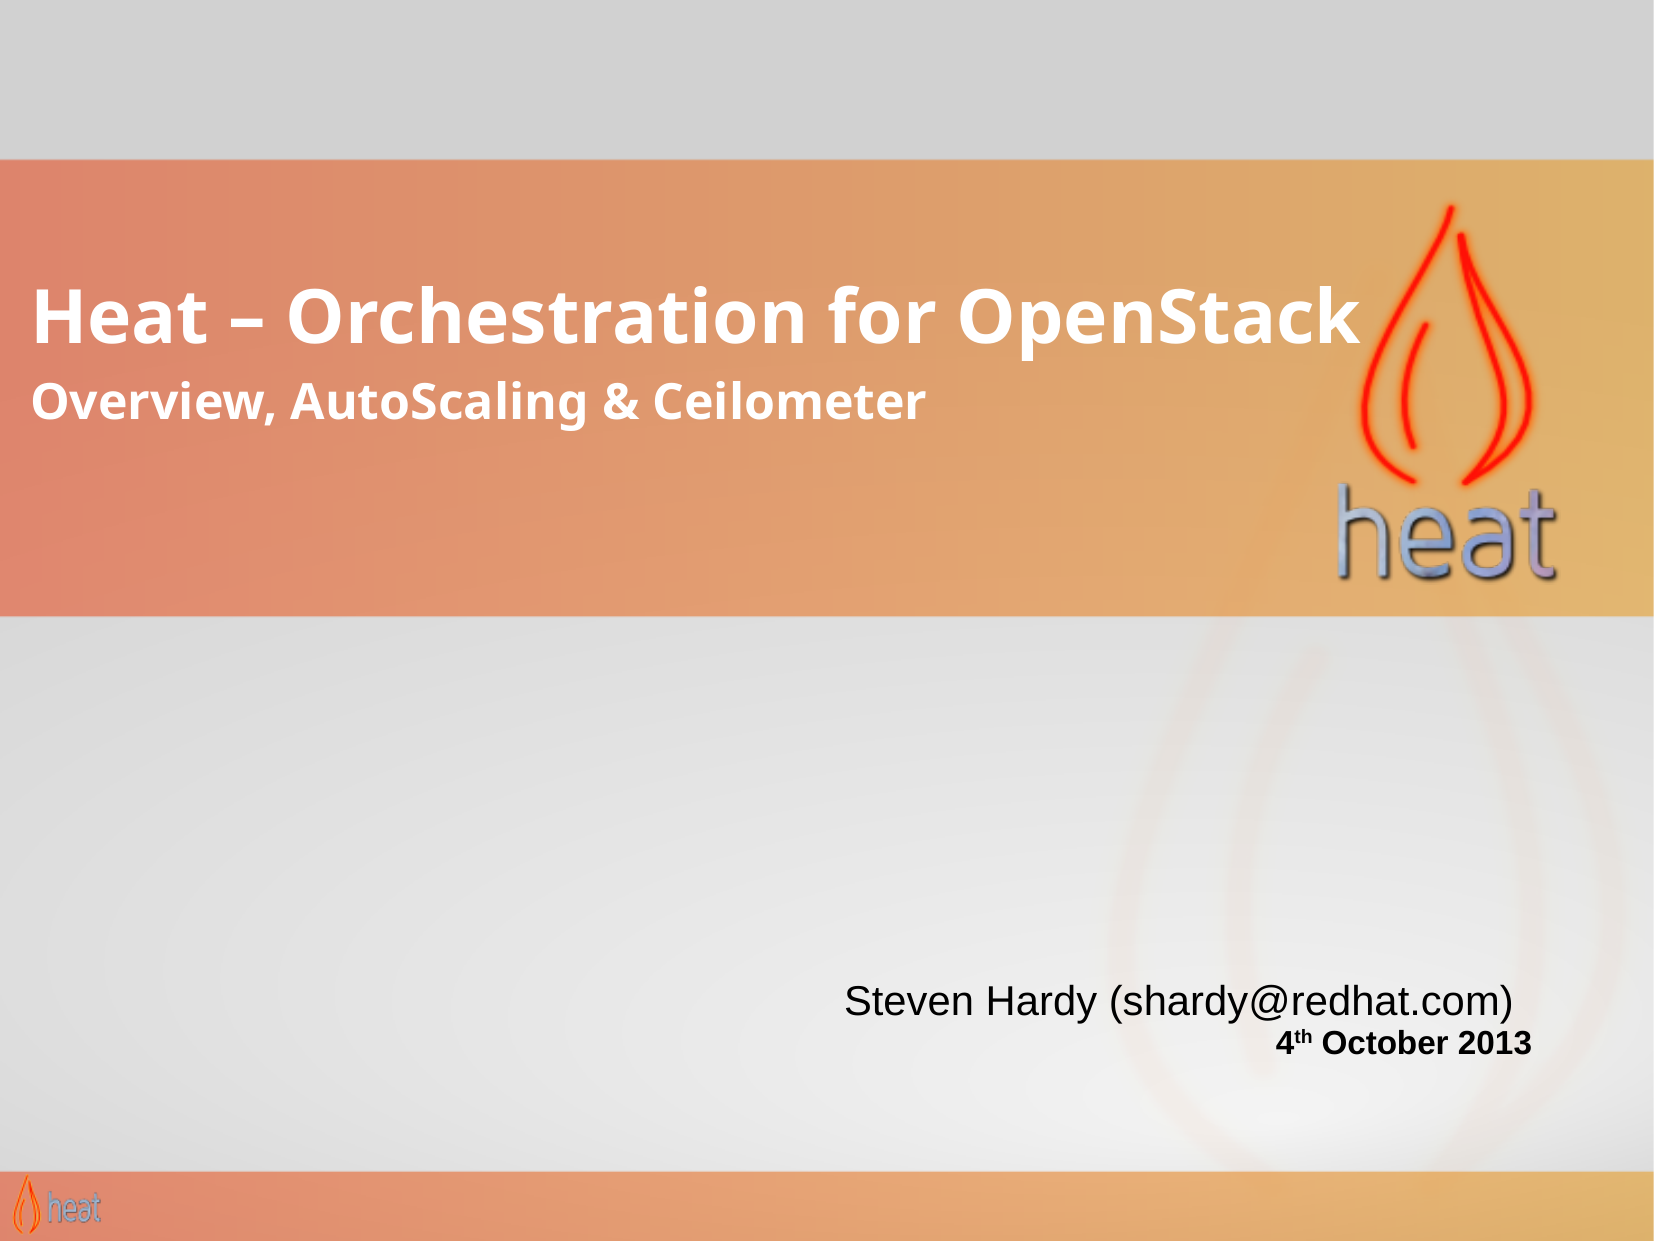

Heat – Orchestration for OpenStack
Overview, AutoScaling & Ceilometer
# Steven Hardy (shardy@redhat.com)
						4th October 2013